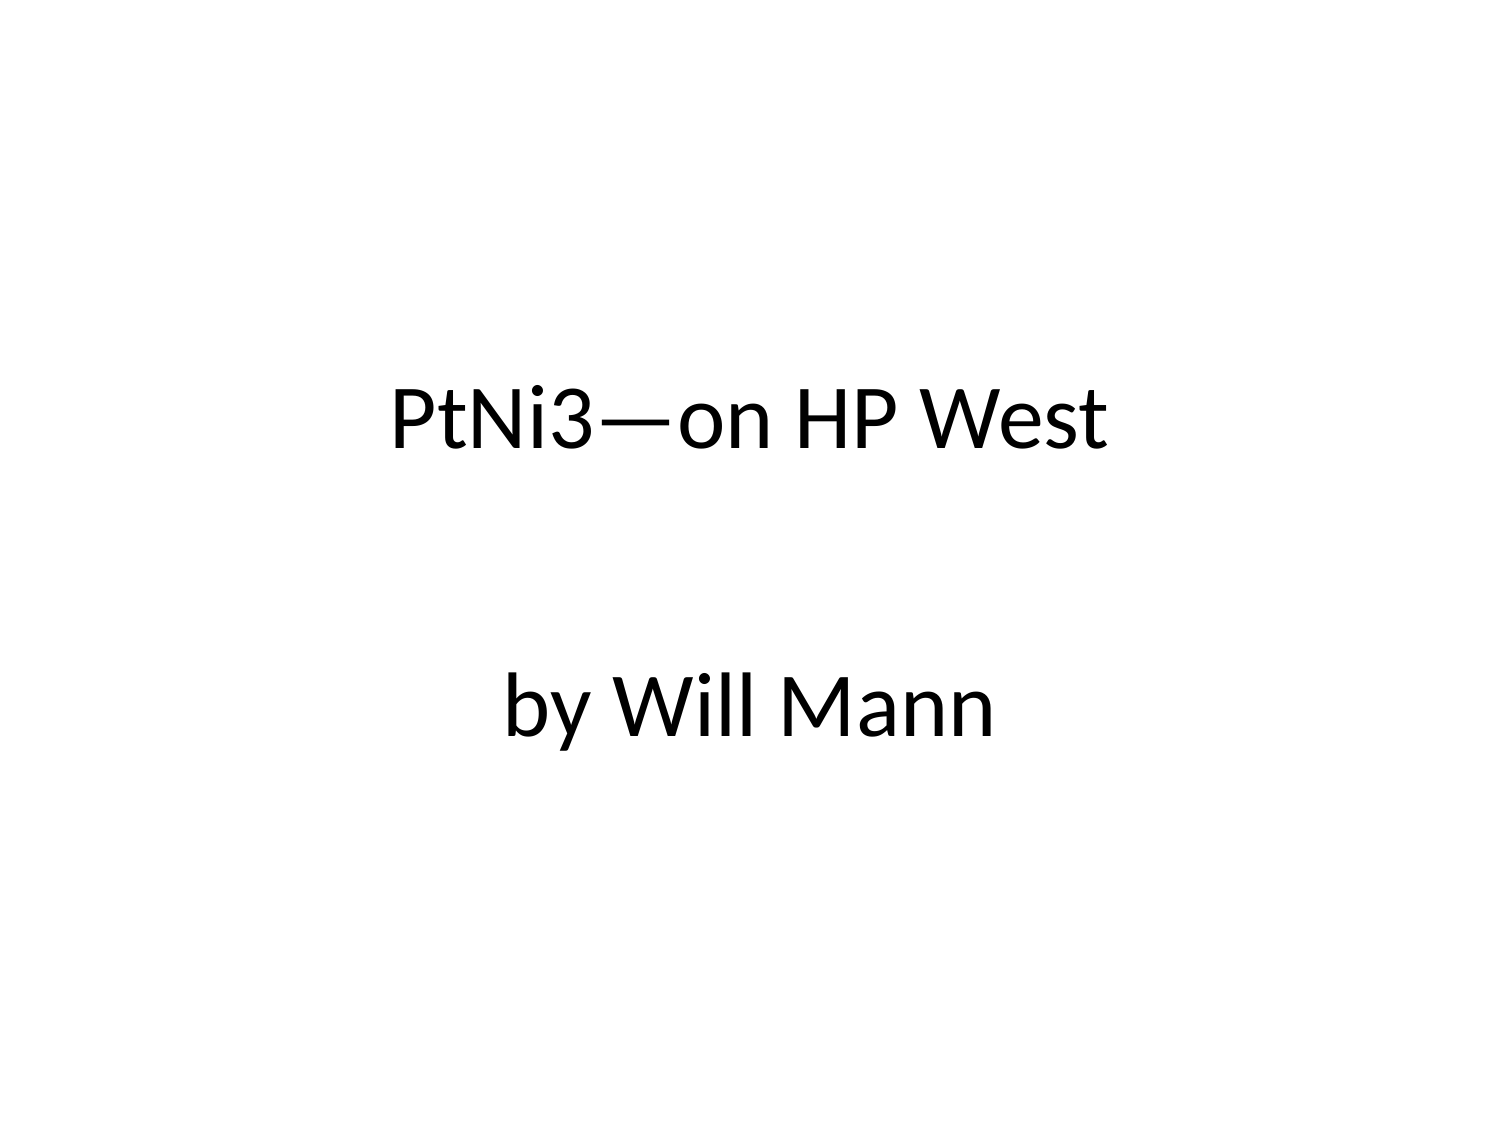

# PtNi3—on HP West
by Will Mann